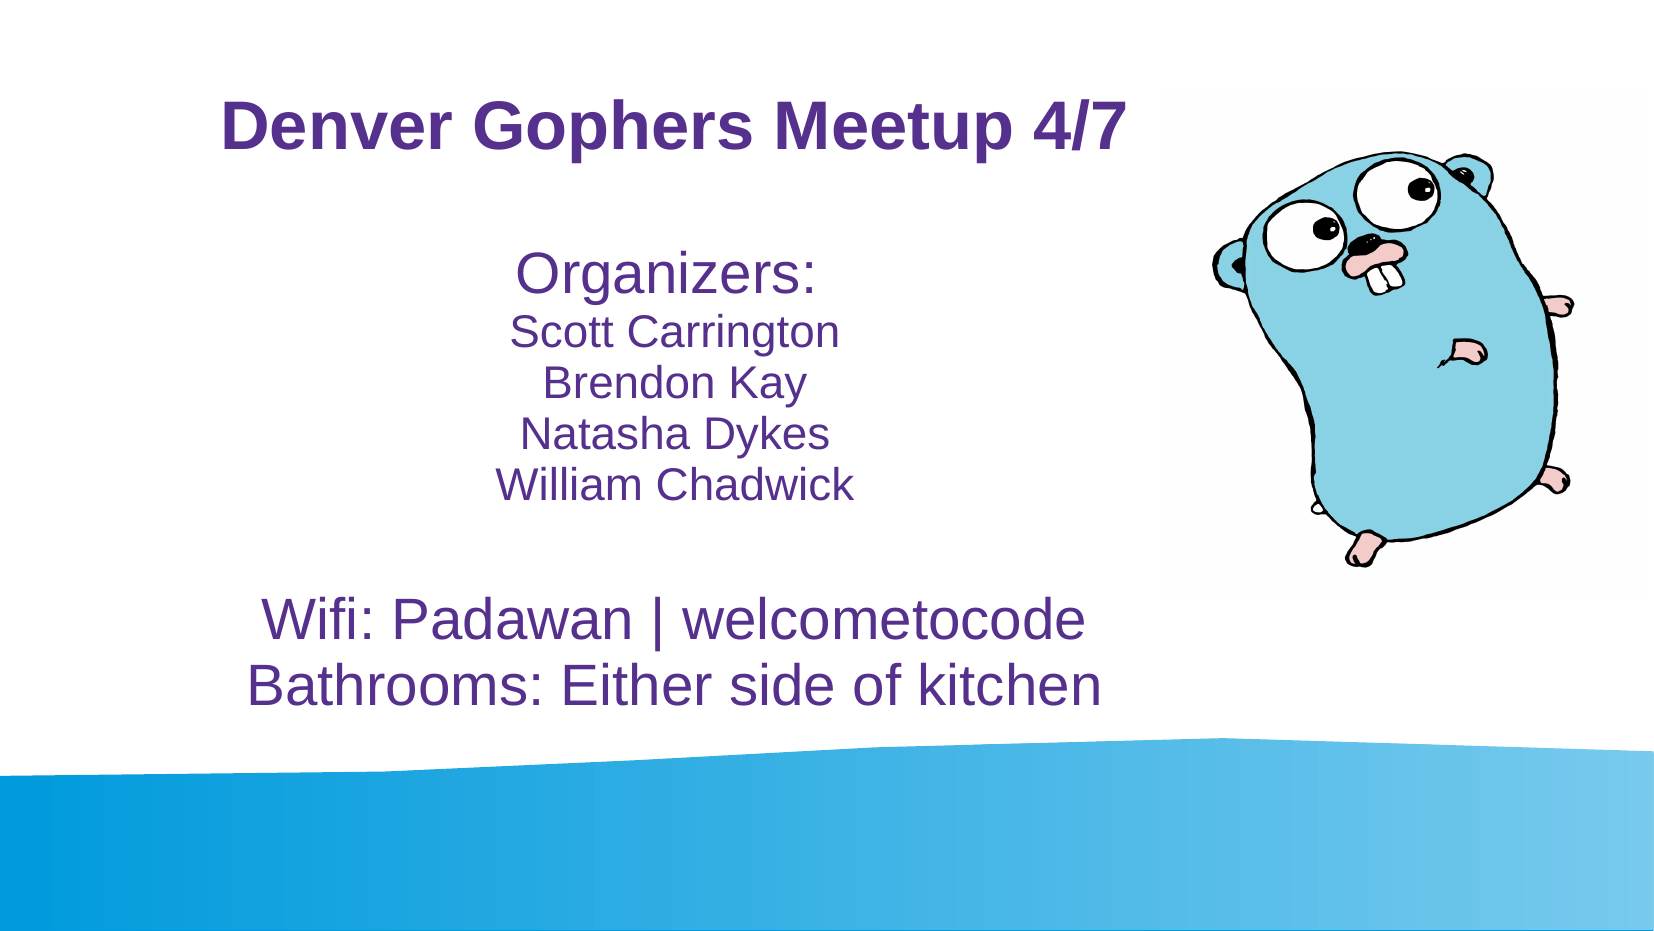

# Denver Gophers Meetup 4/7 Organizers: Scott Carrington Brendon Kay Natasha Dykes William Chadwick Wifi: Padawan | welcometocode Bathrooms: Either side of kitchen